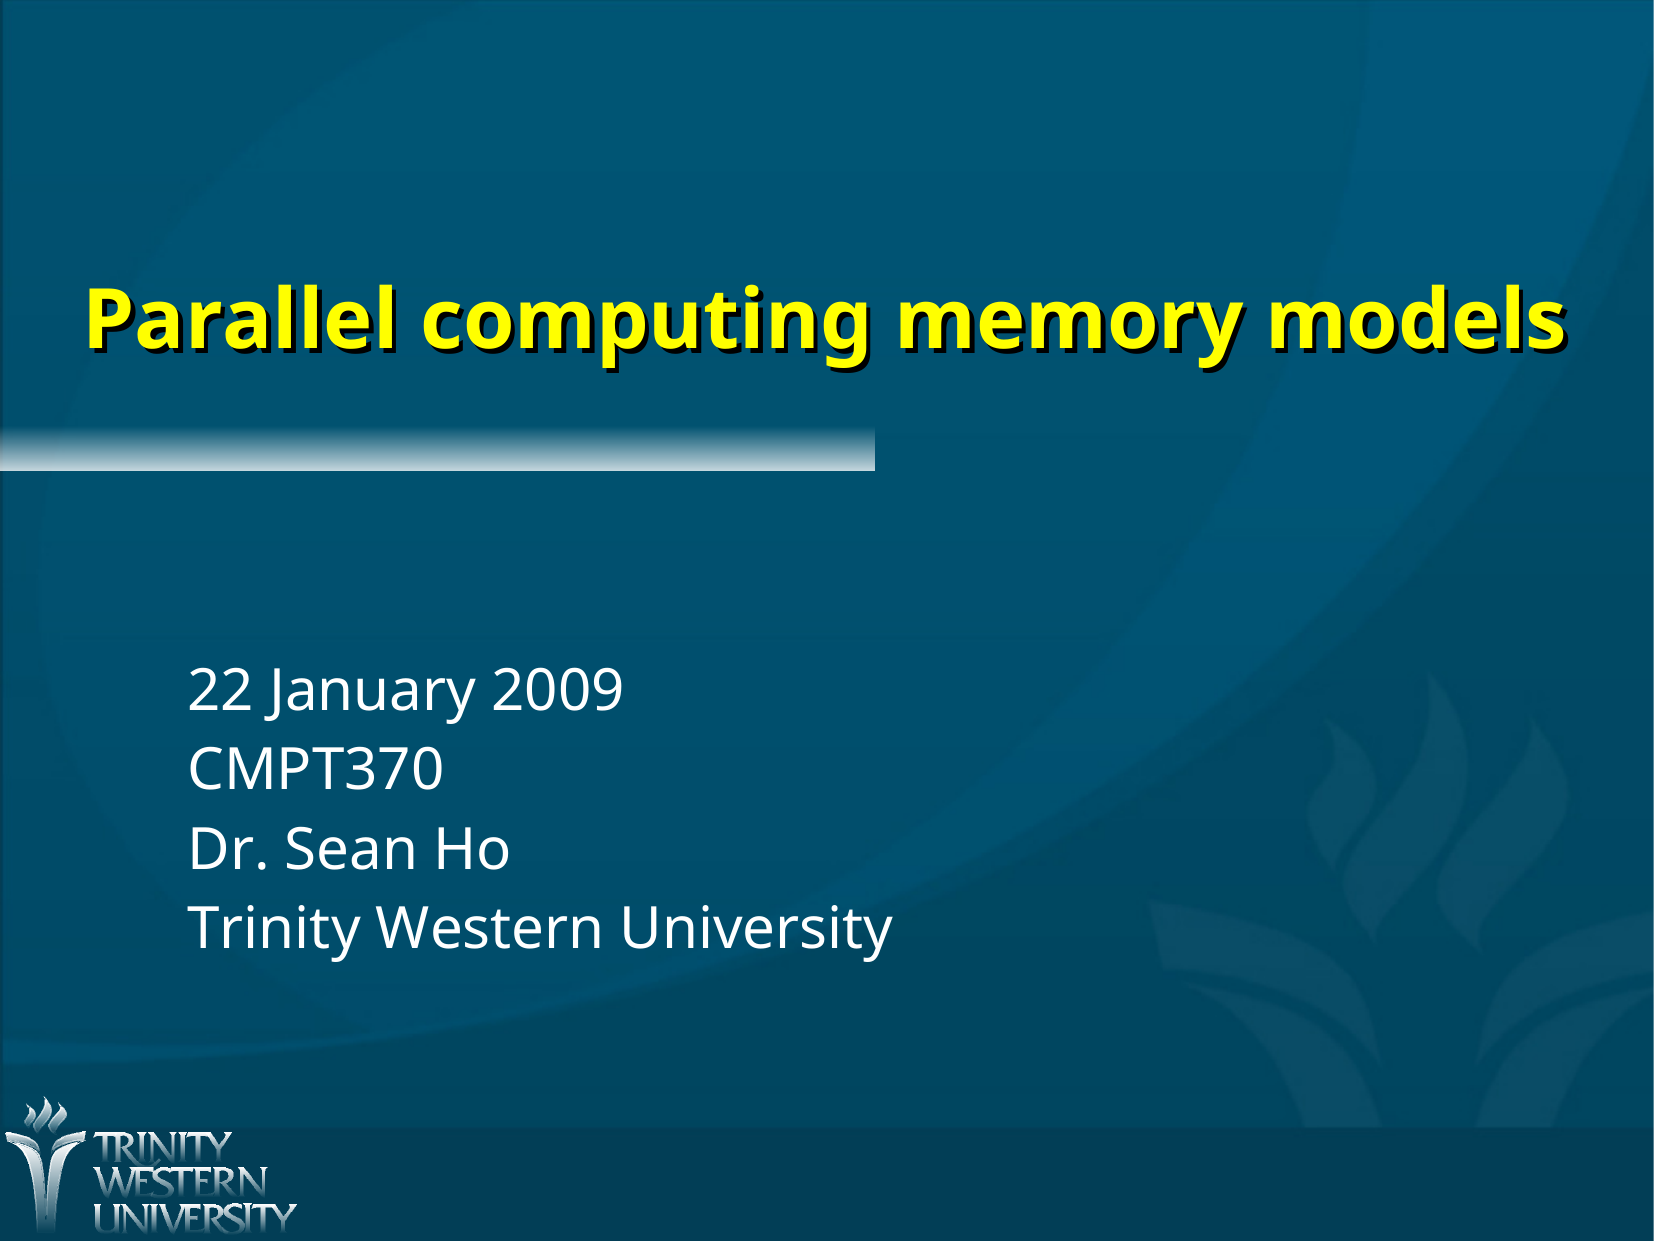

# Parallel computing memory models
22 January 2009
CMPT370
Dr. Sean Ho
Trinity Western University